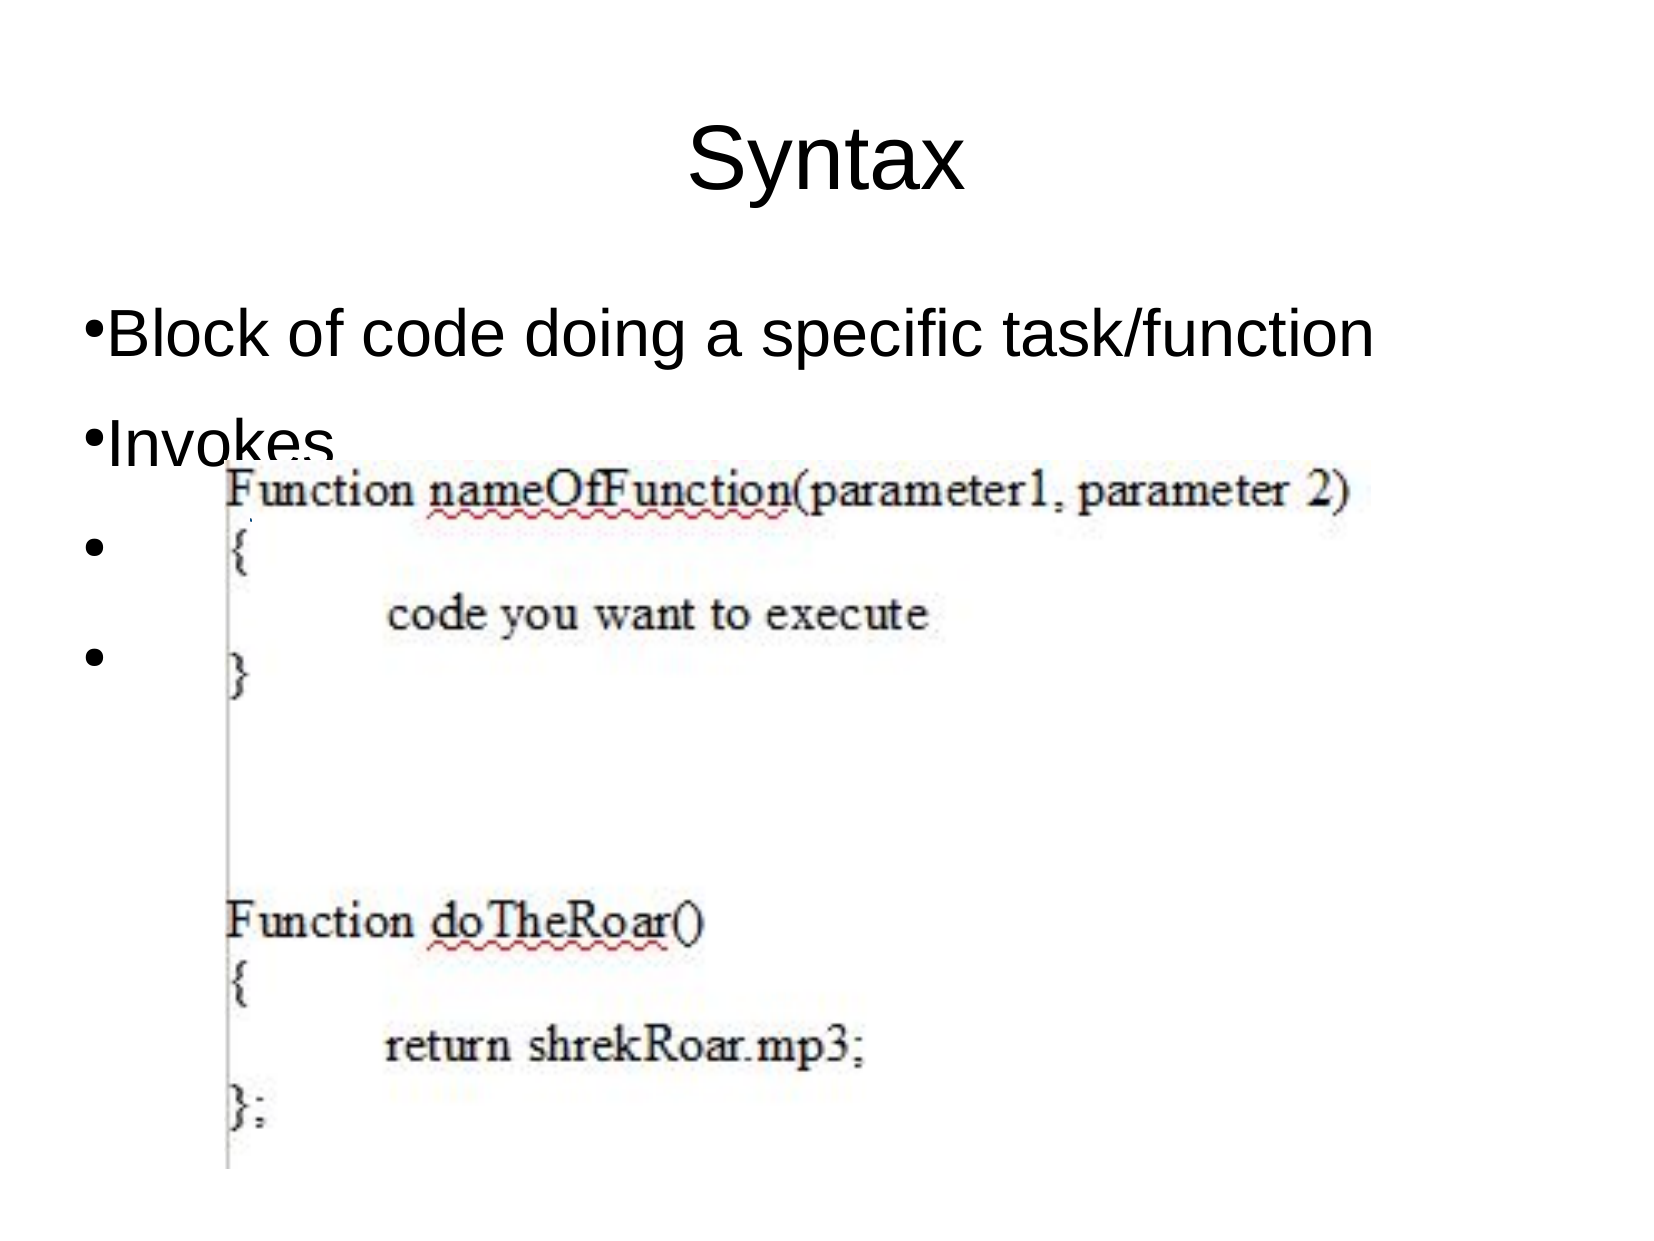

# Syntax
Block of code doing a specific task/function
Invokes